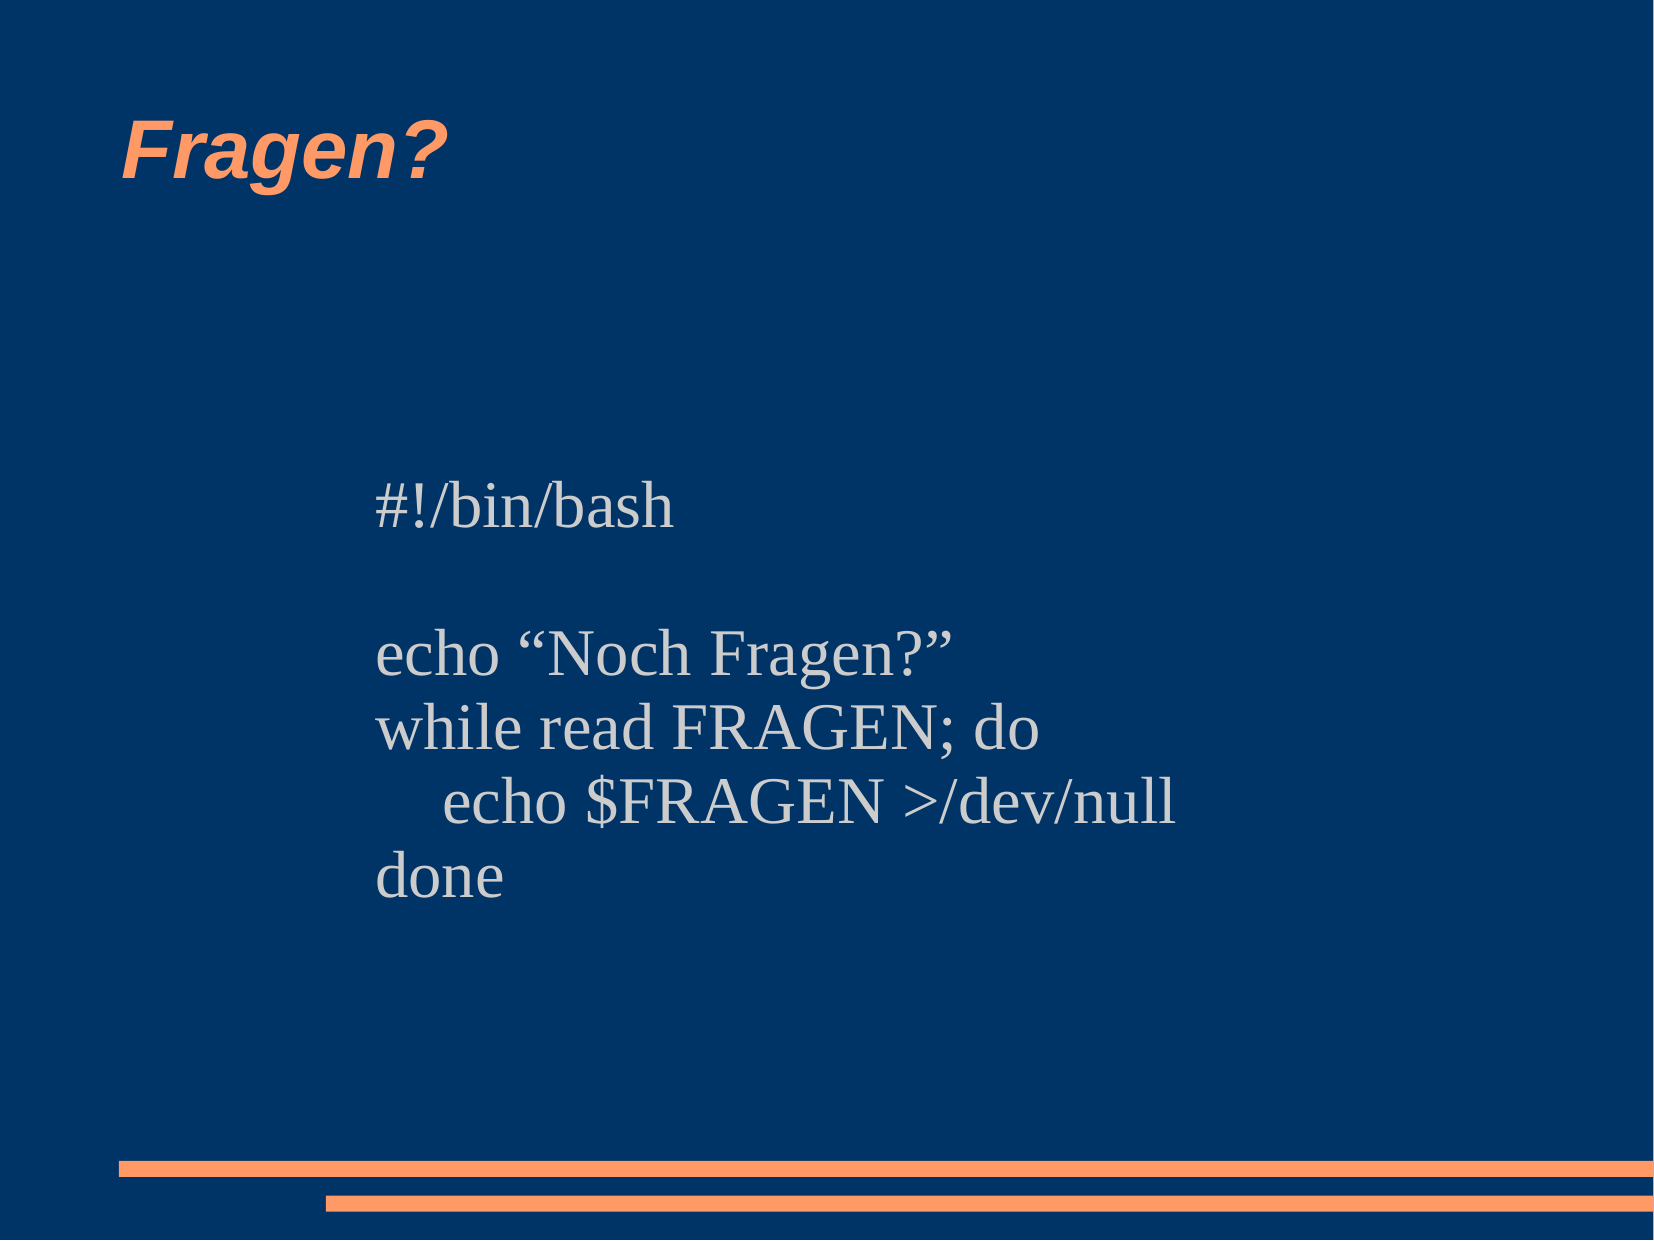

# Fragen?
#!/bin/bash
echo “Noch Fragen?”
while read FRAGEN; do
 echo $FRAGEN >/dev/null
done